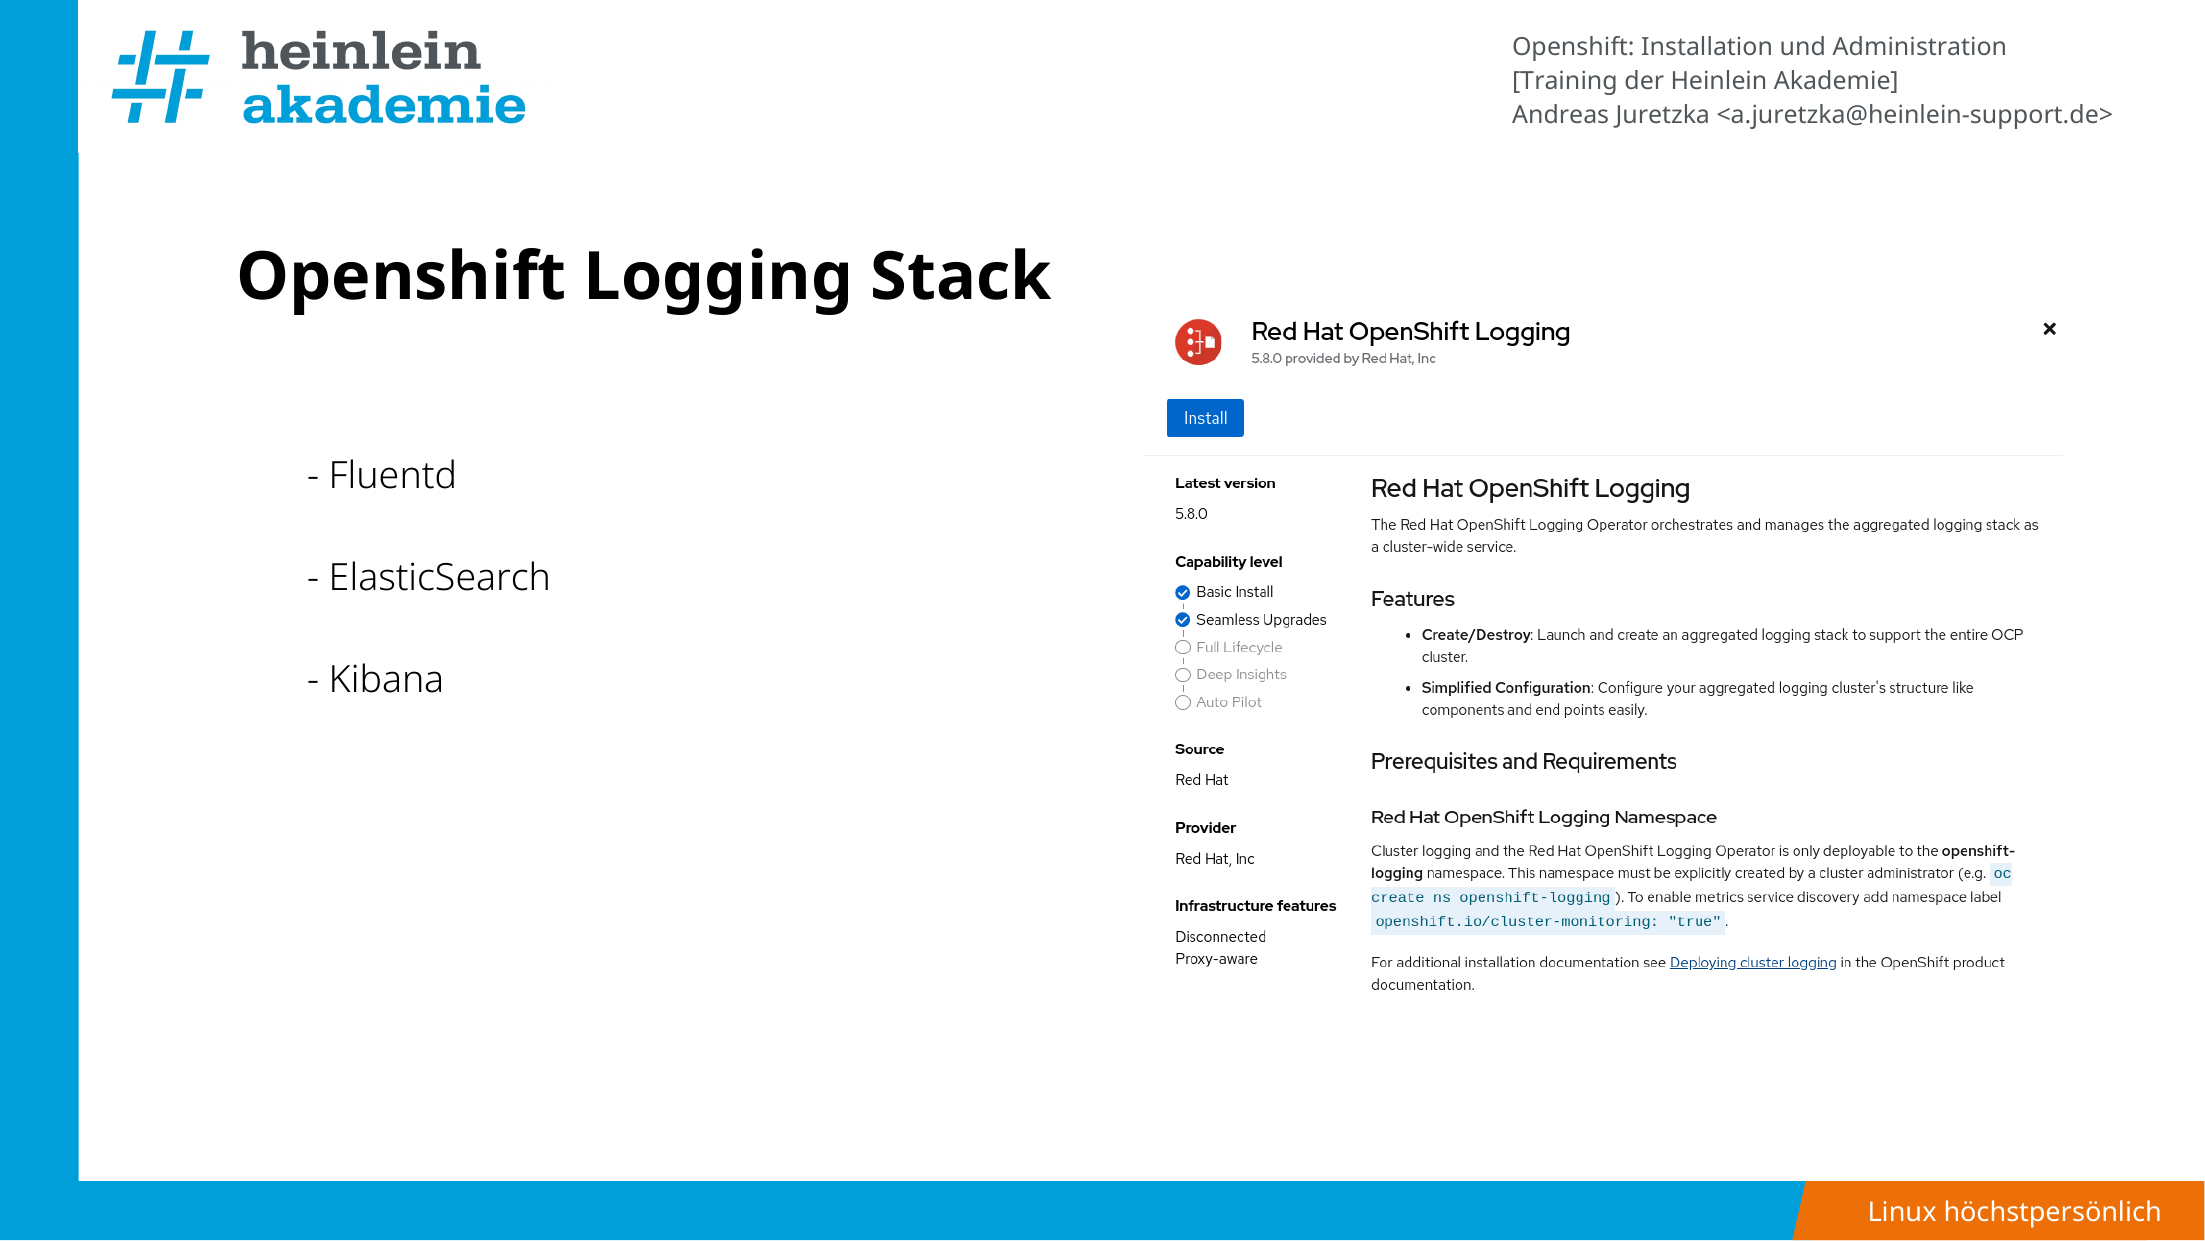

# Openshift Logging Stack
- Fluentd
- ElasticSearch
- Kibana
- OpenShift Logging Operator (nur mit Subscription)
- Komponenten inzwischen deprecated: Fluentd, Kibana, Elasticsearch Operator